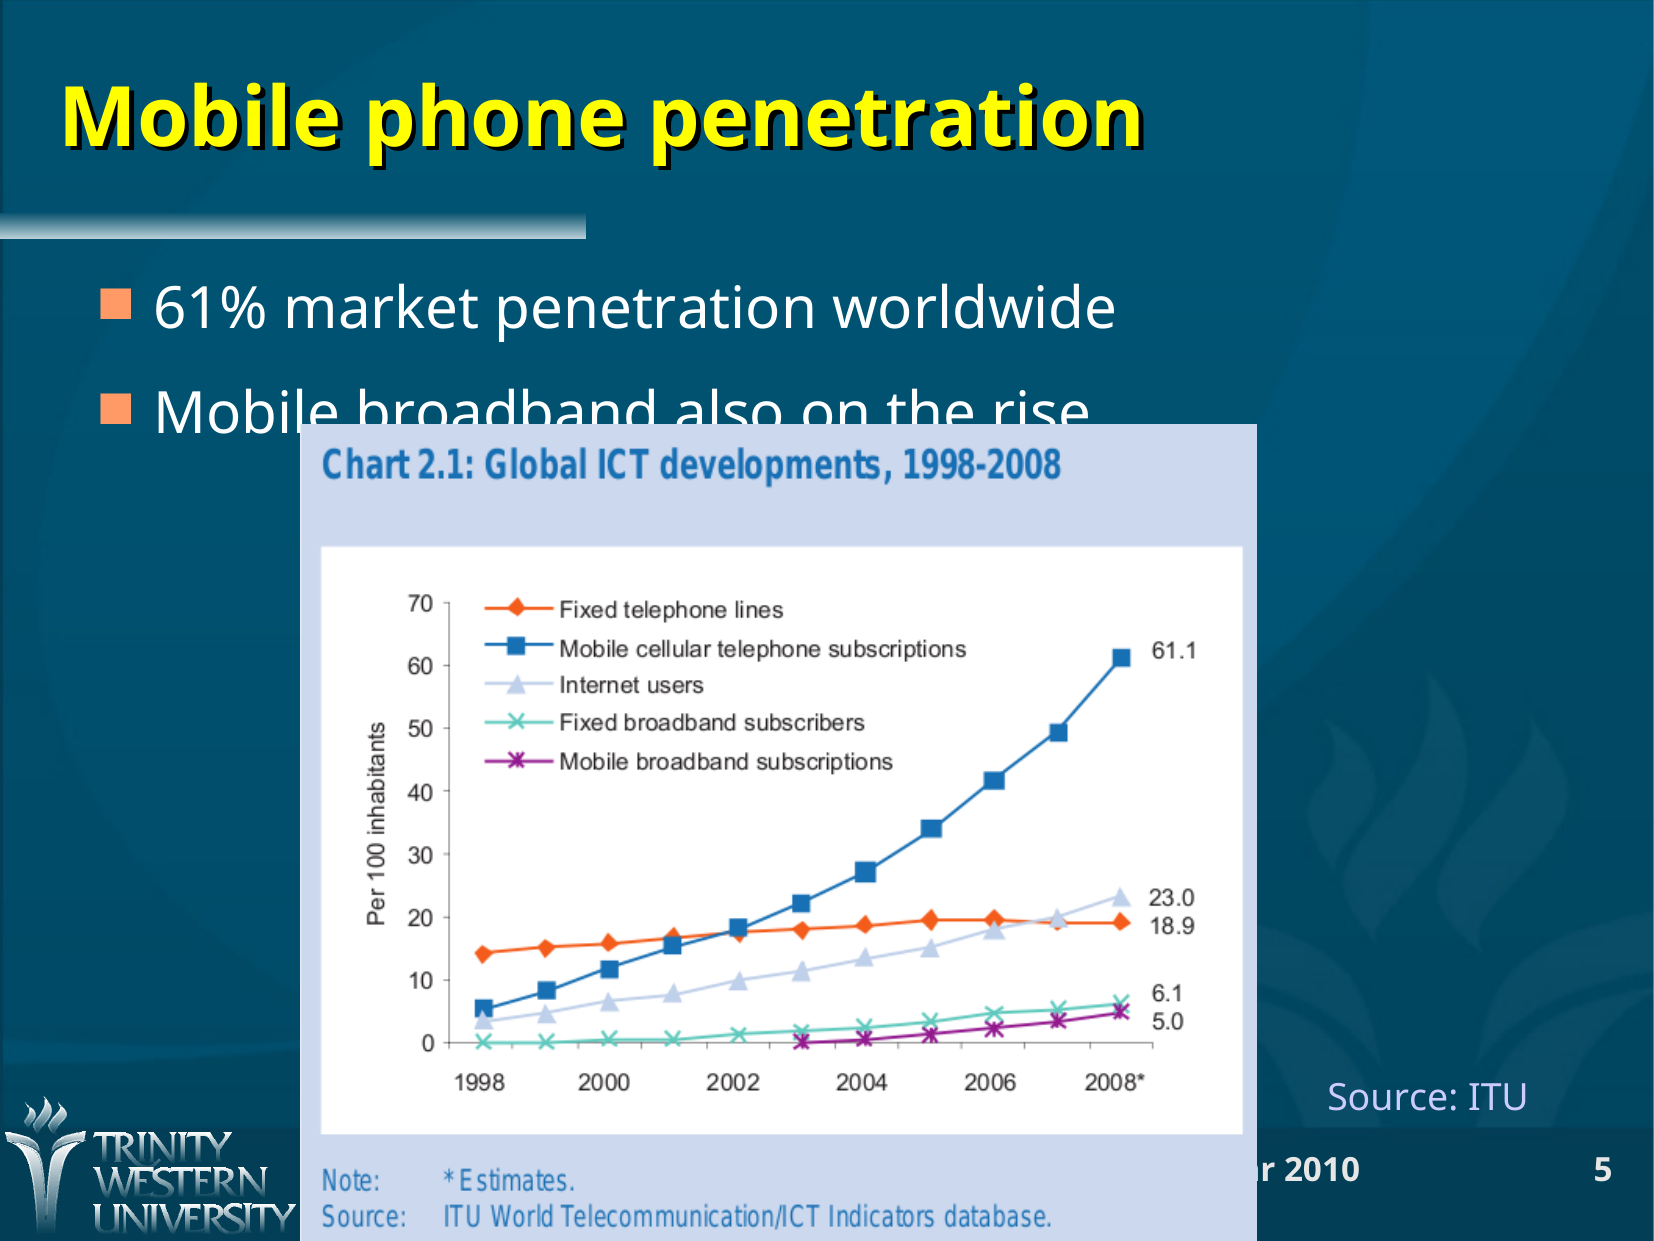

# Mobile phone penetration
61% market penetration worldwide
Mobile broadband also on the rise
Source: ITU
CMPT166: Android
24 Mar 2010
5